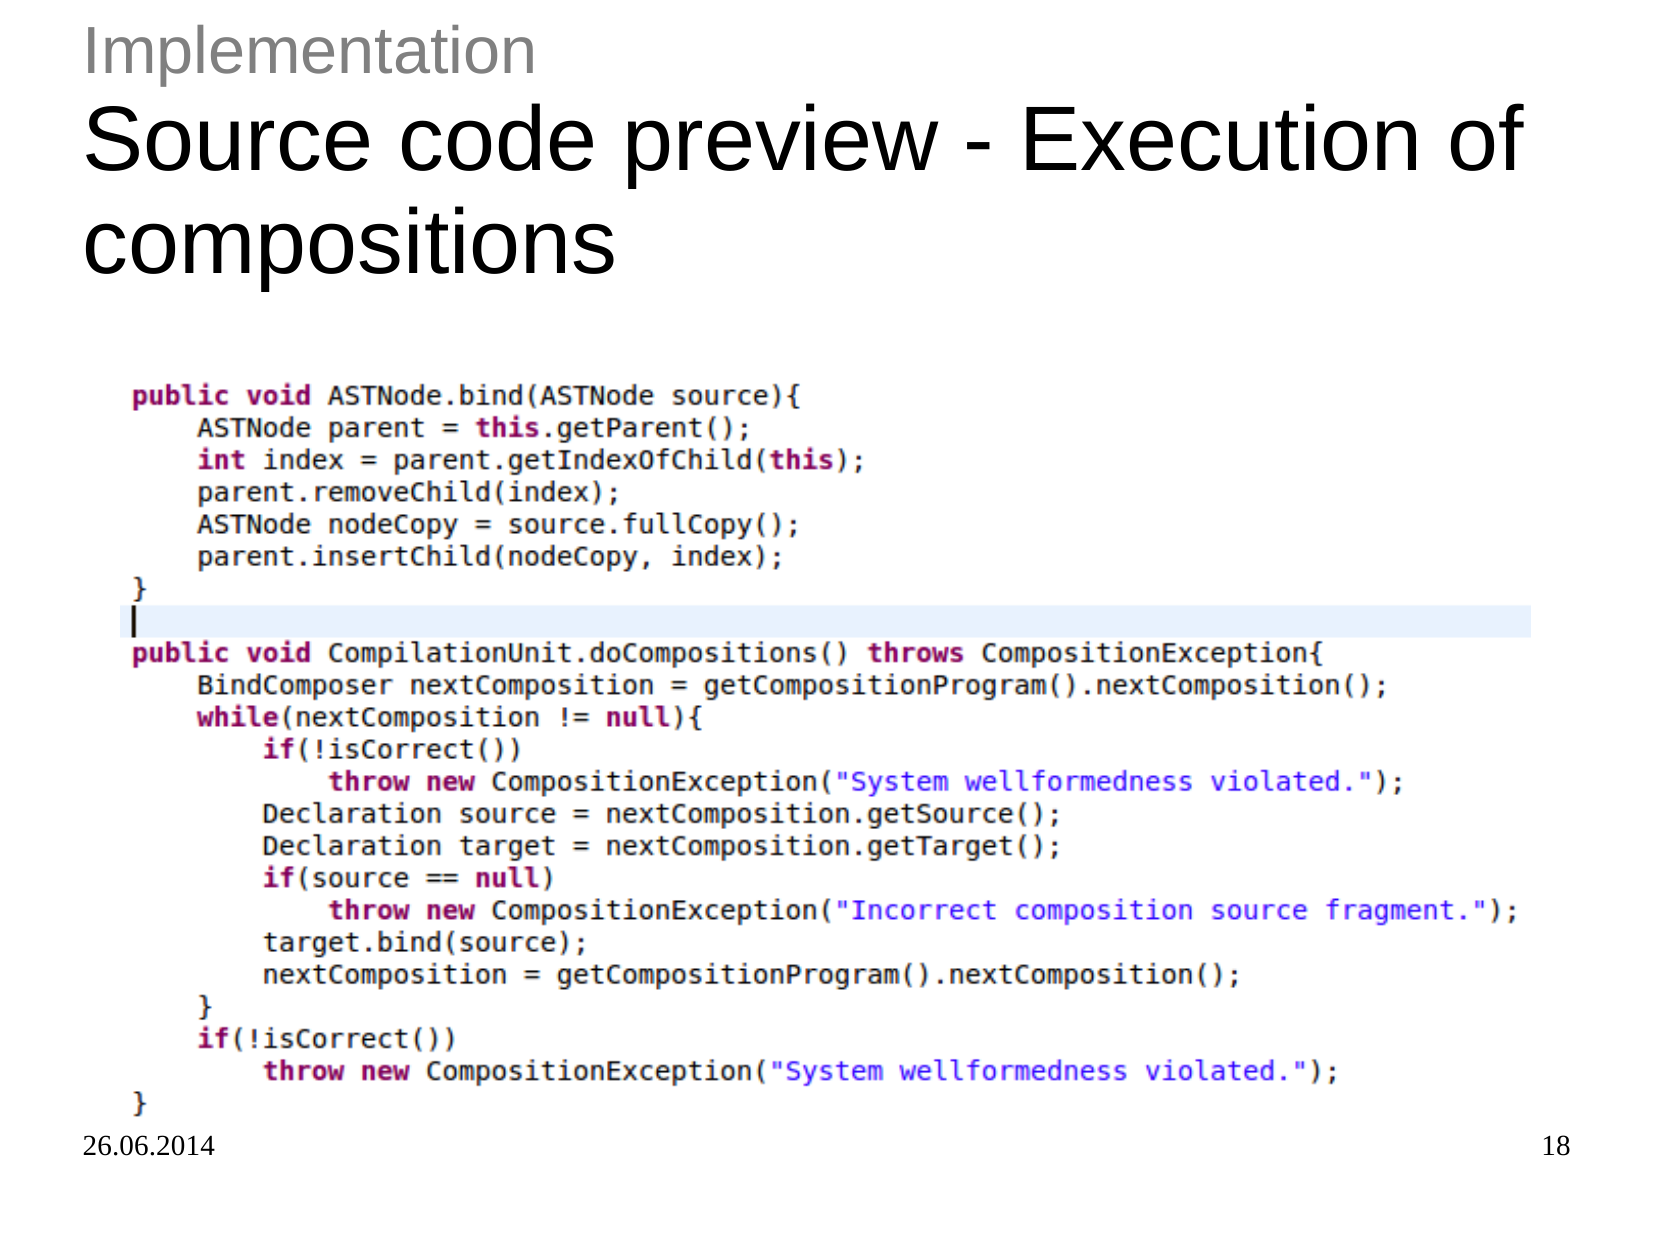

# Implementation Source code preview - Execution of compositions
26.06.2014
18